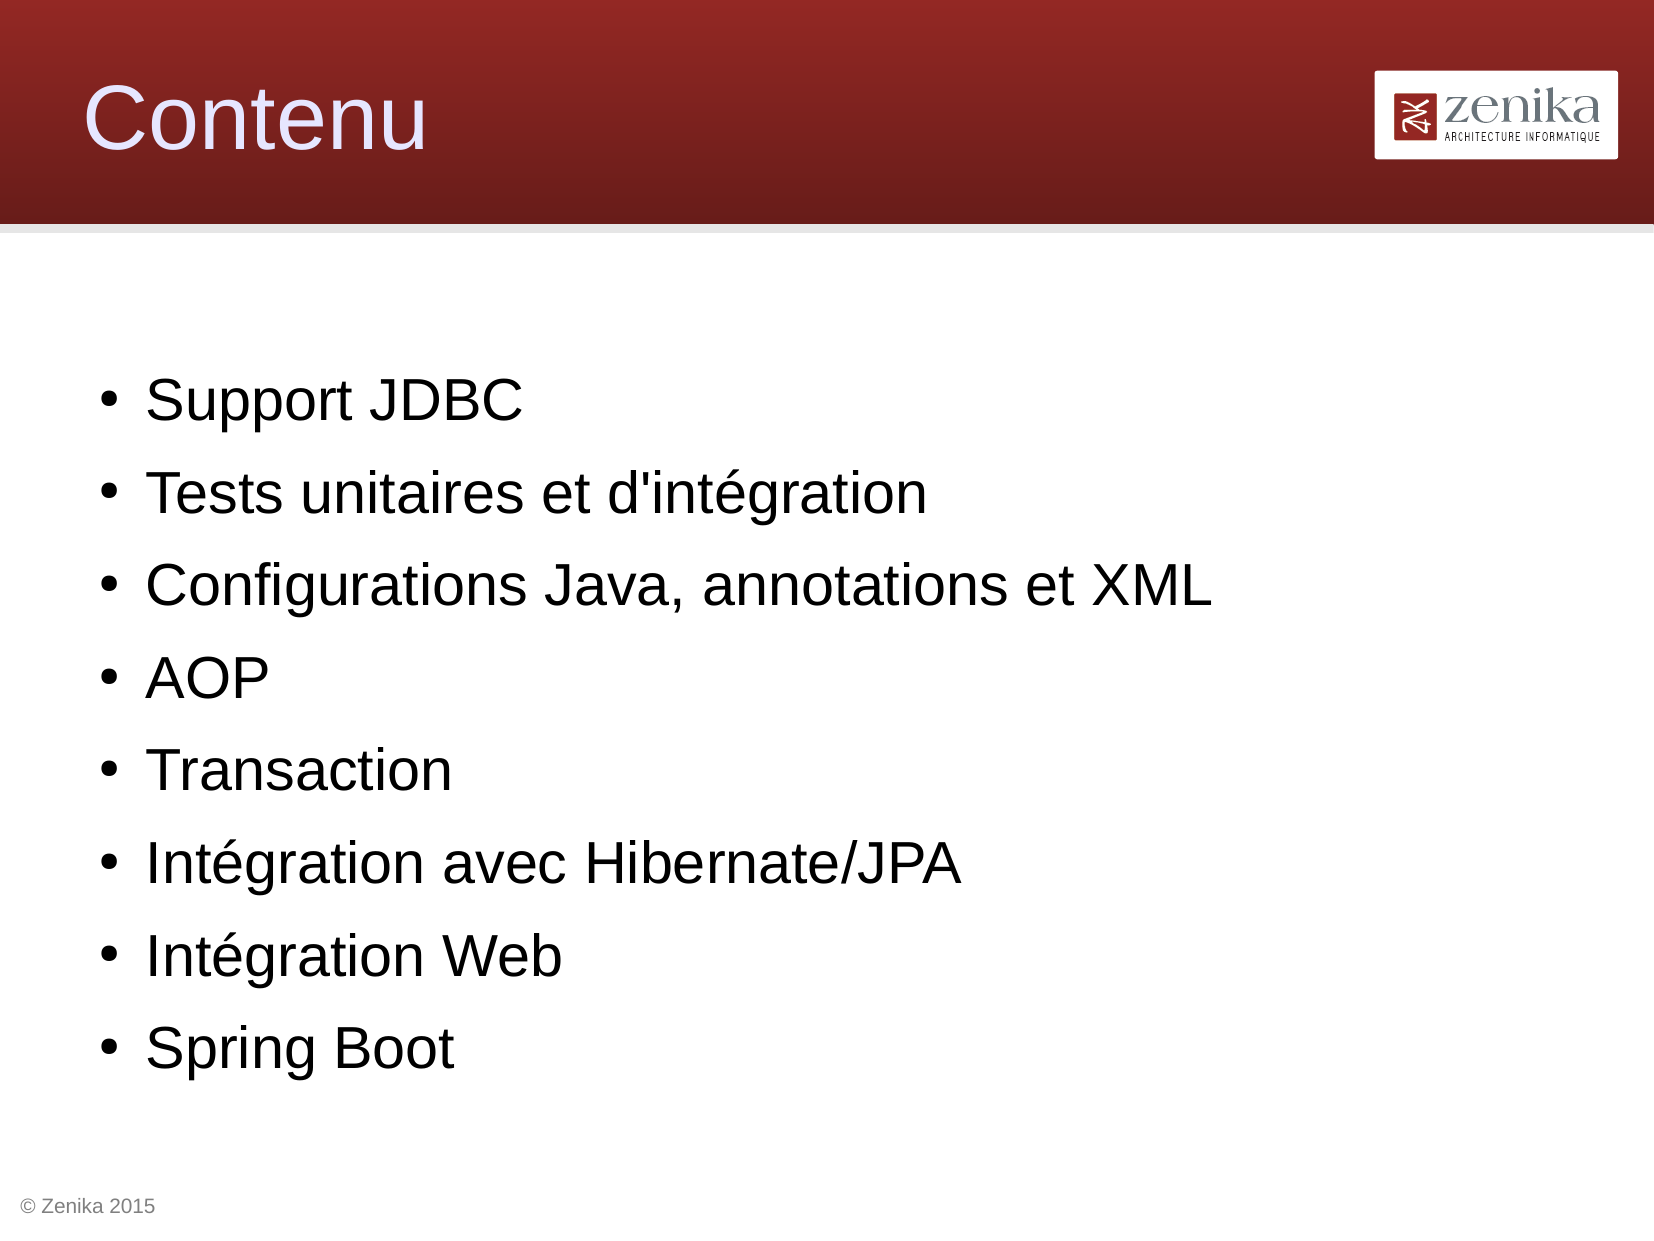

# Contenu
Support JDBC
Tests unitaires et d'intégration
Configurations Java, annotations et XML
AOP
Transaction
Intégration avec Hibernate/JPA
Intégration Web
Spring Boot